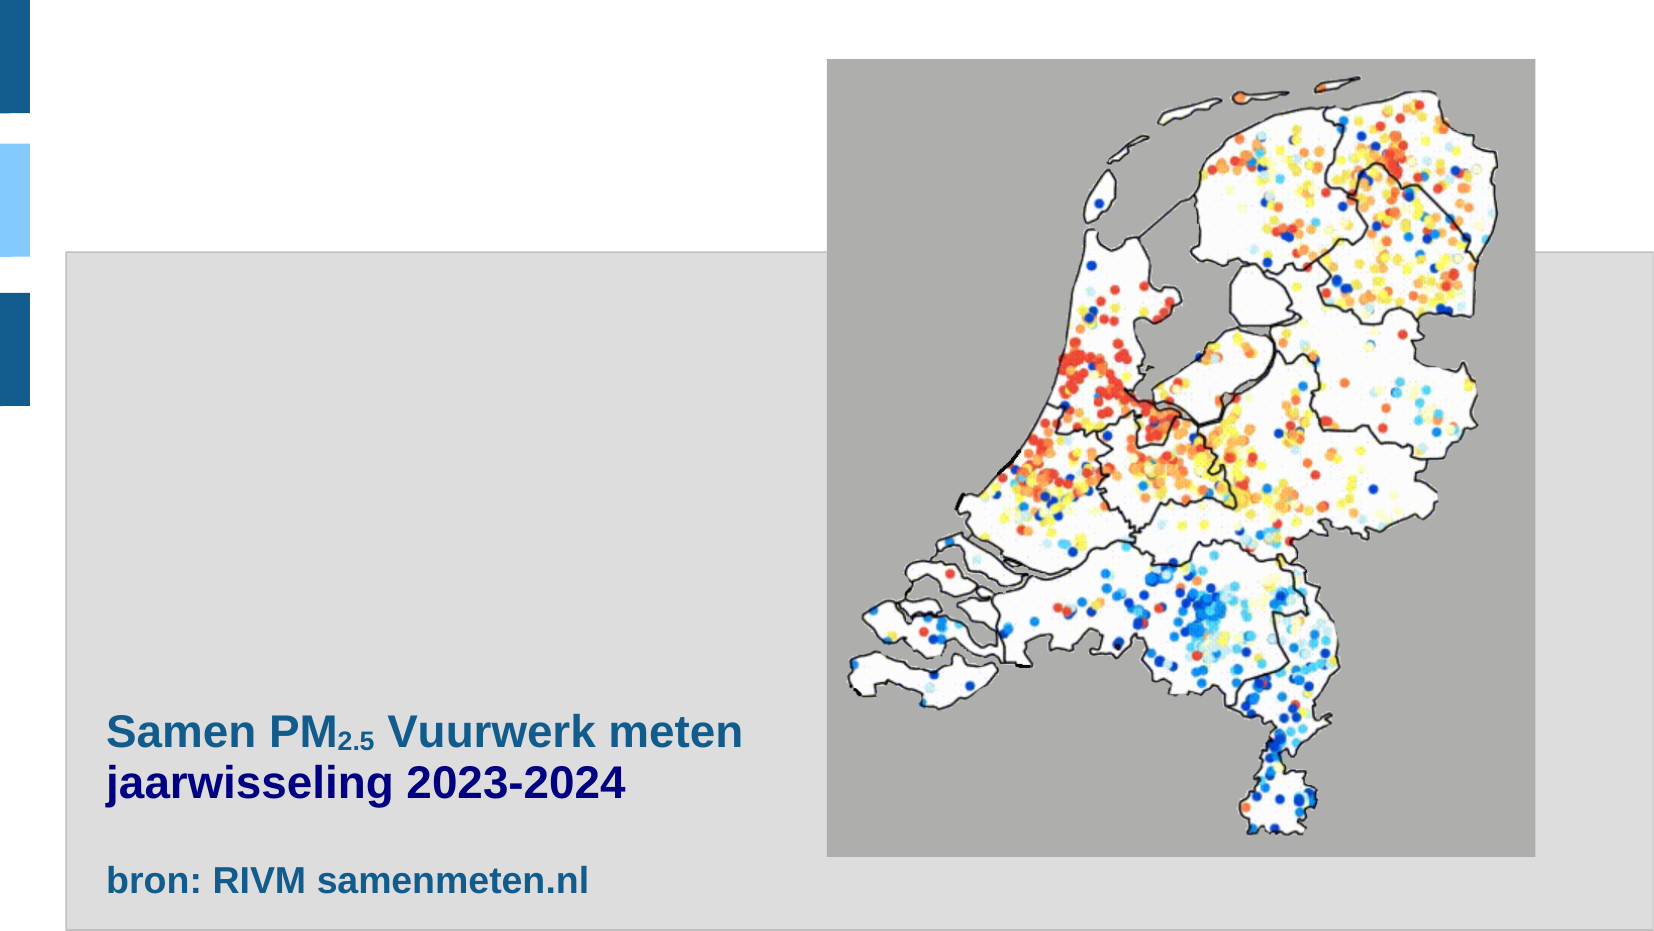

# Samen PM2.5 Vuurwerk meten jaarwisseling 2023-2024 bron: RIVM samenmeten.nl